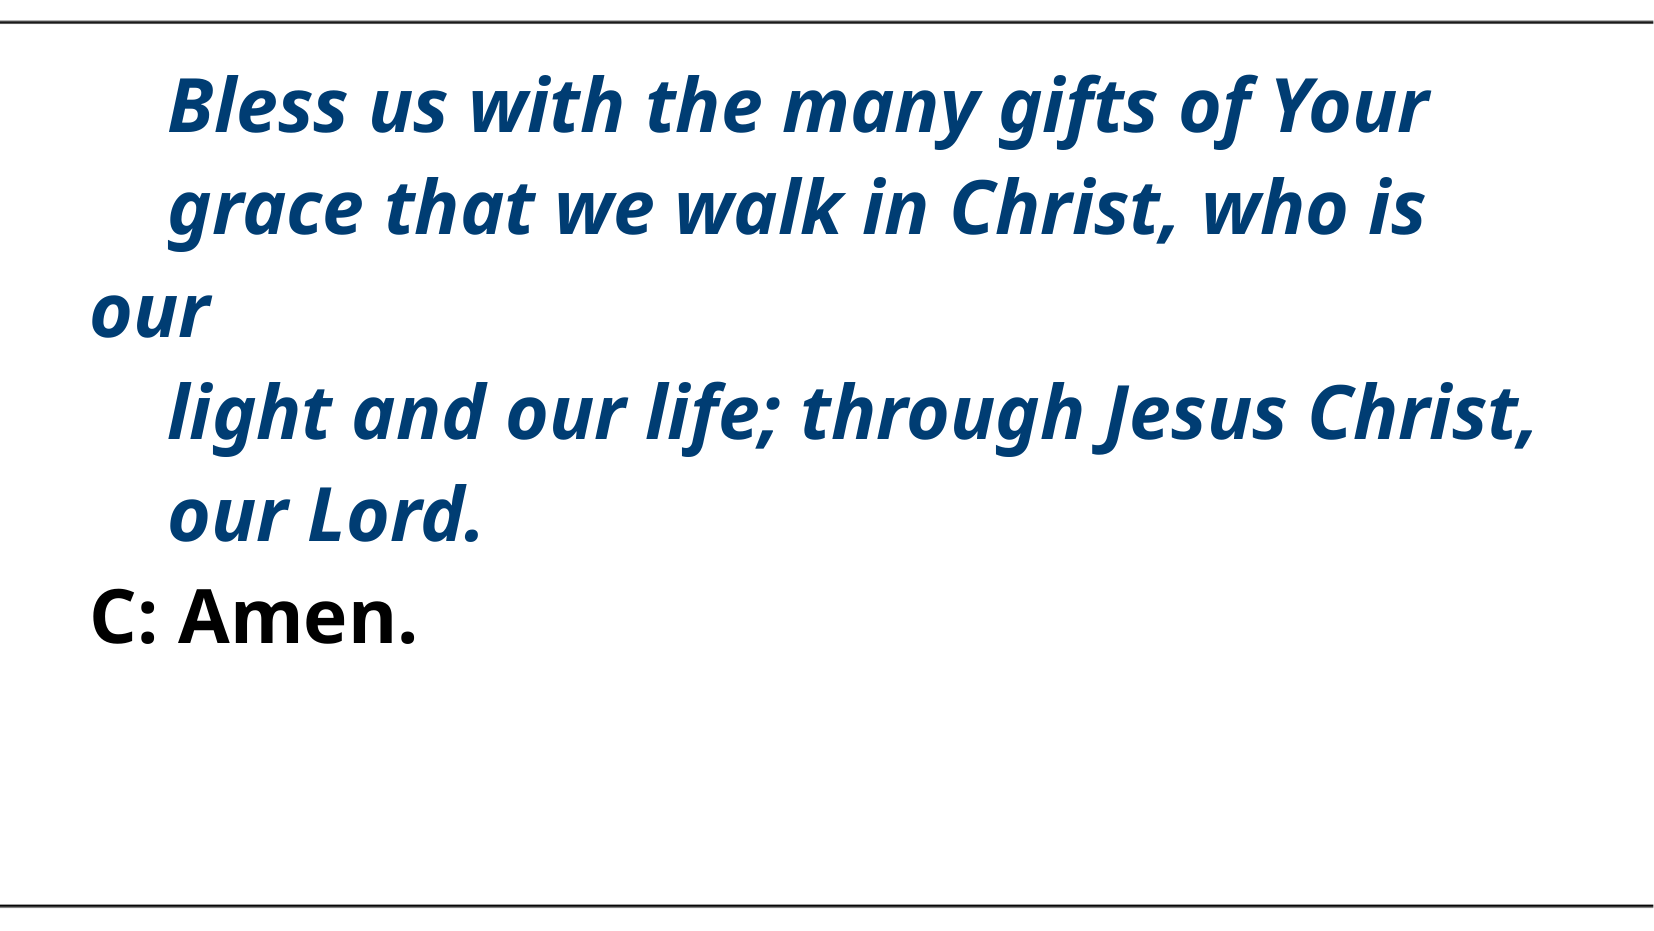

Bless us with the many gifts of Your
 grace that we walk in Christ, who is our
 light and our life; through Jesus Christ,
 our Lord.
C: Amen.